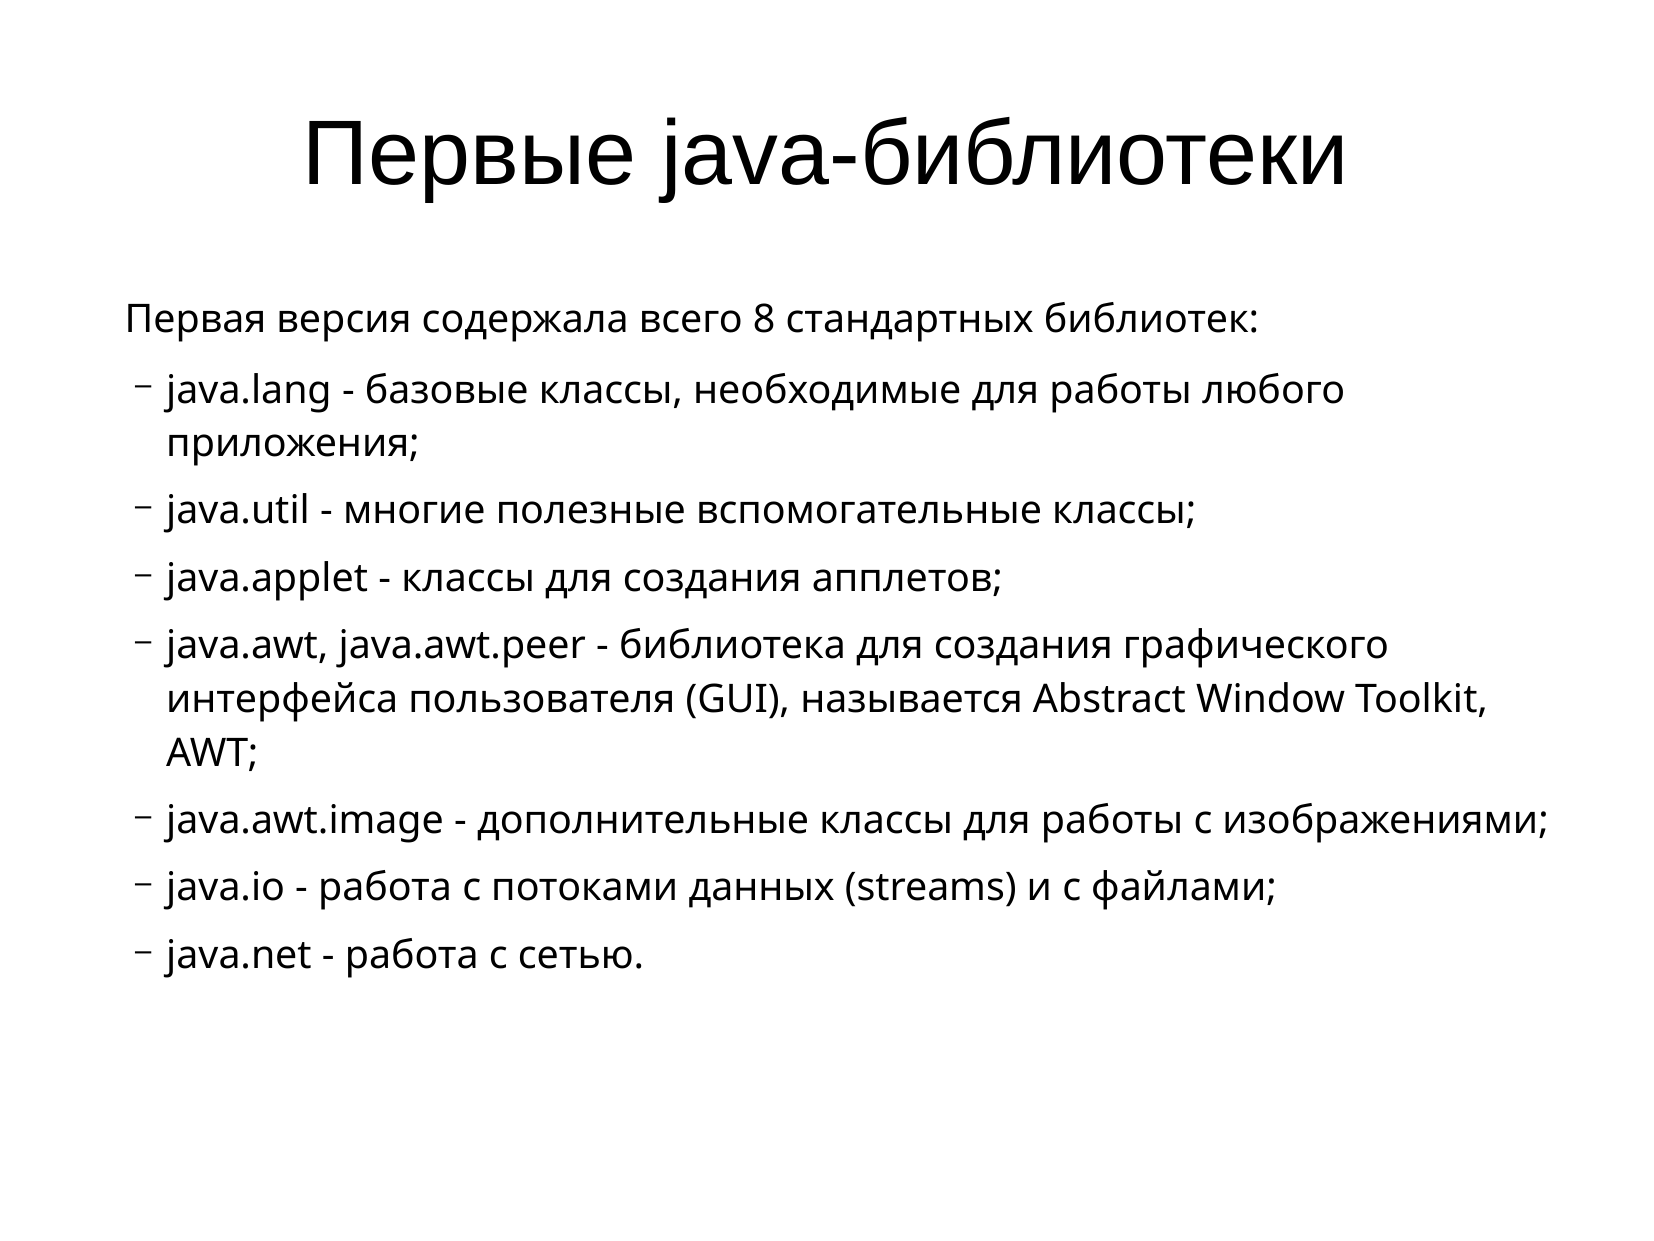

# Первые java-библиотеки
Первая версия содержала всего 8 стандартных библиотек:
java.lang - базовые классы, необходимые для работы любого приложения;
java.util - многие полезные вспомогательные классы;
java.applet - классы для создания апплетов;
java.awt, java.awt.peer - библиотека для создания графического интерфейса пользователя (GUI), называется Abstract Window Toolkit, AWT;
java.awt.image - дополнительные классы для работы с изображениями;
java.io - работа с потоками данных (streams) и с файлами;
java.net - работа с сетью.